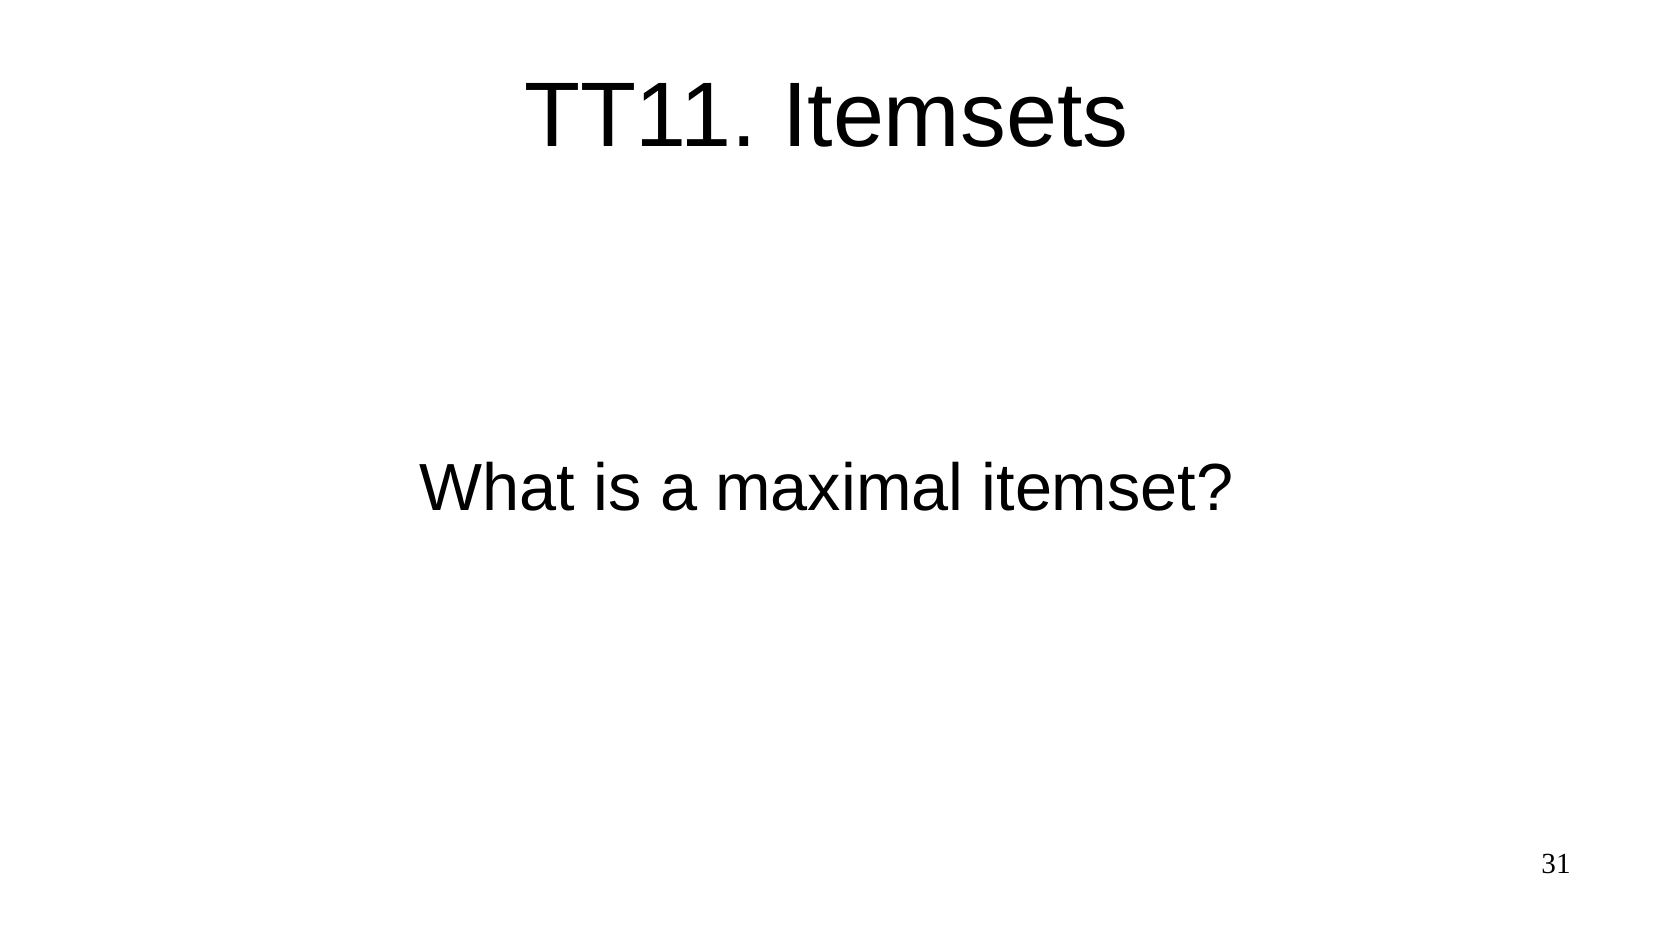

# TT11. Itemsets
What is a maximal itemset?
31